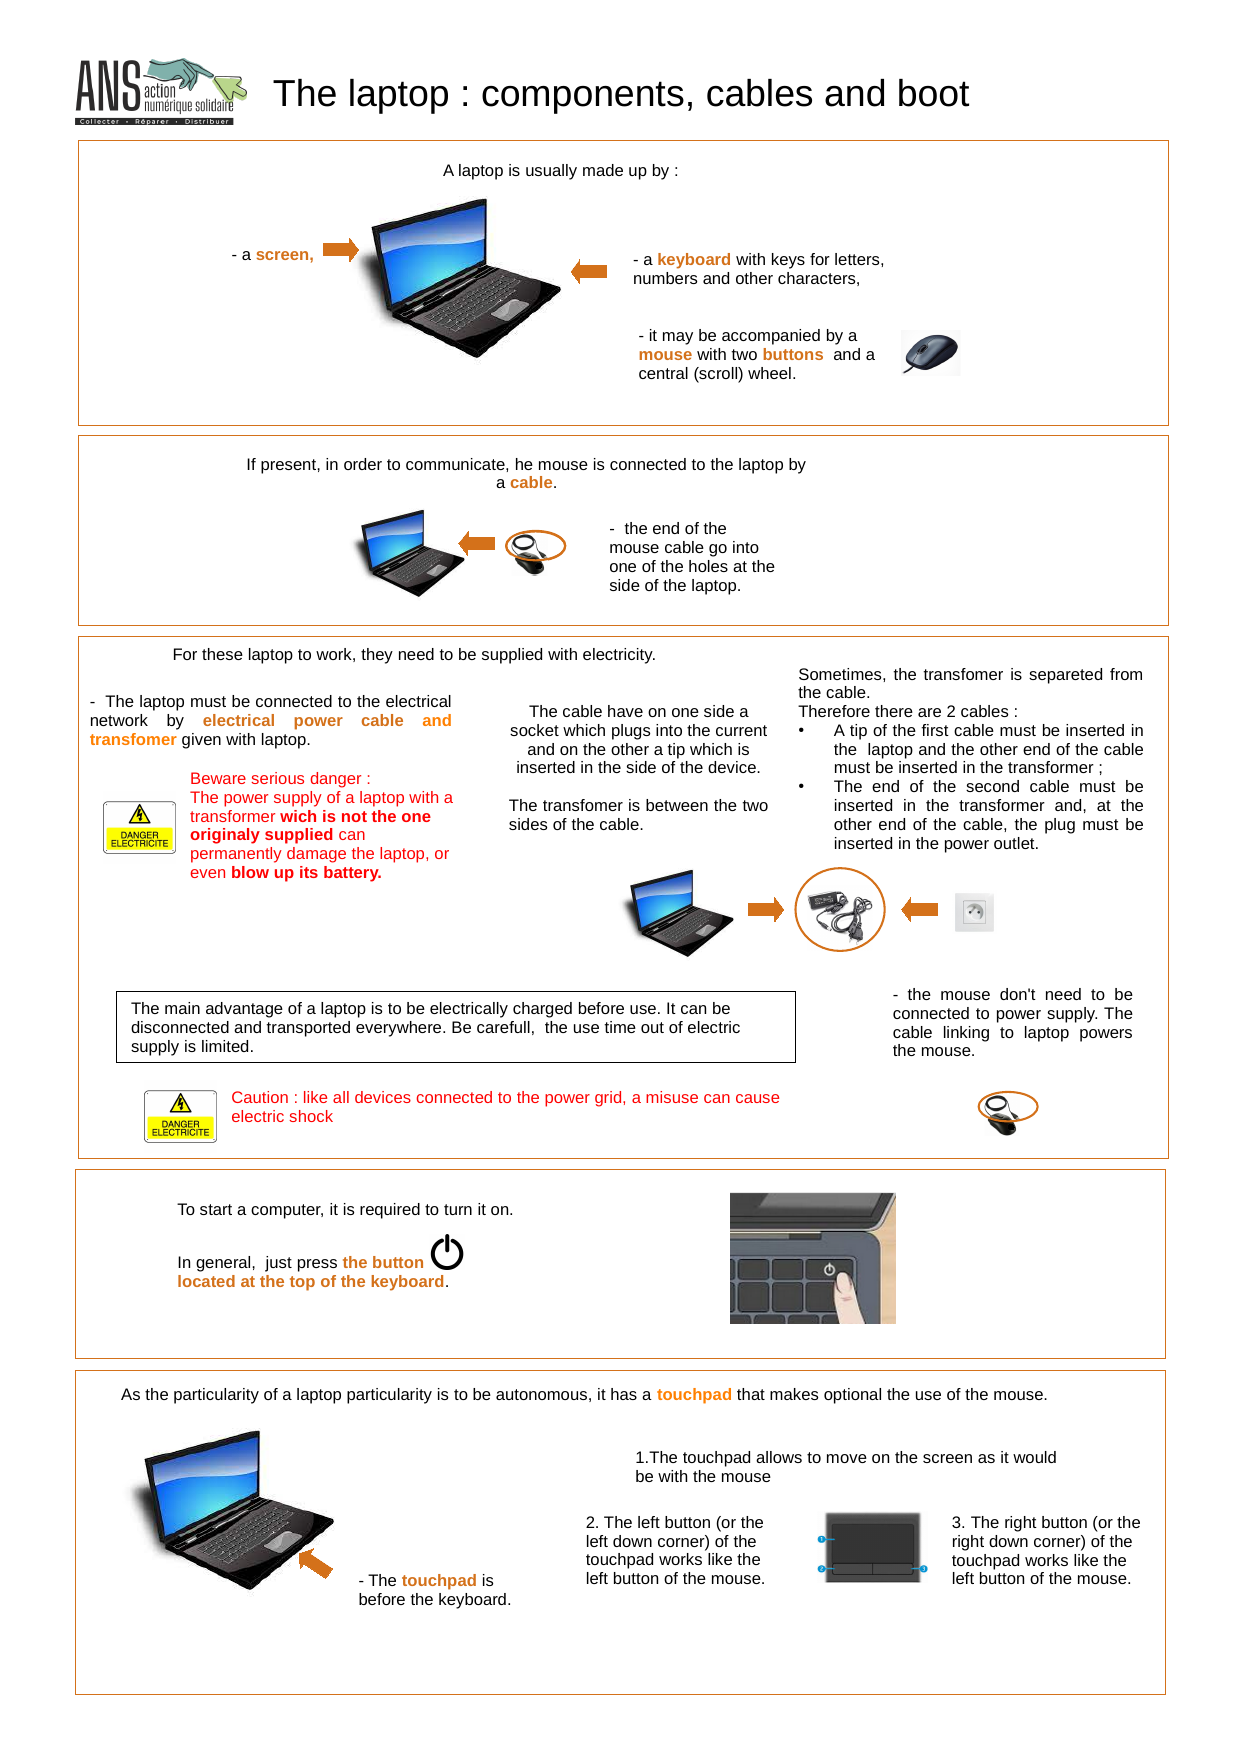

The laptop : components, cables and boot
A laptop is usually made up by :
- a screen,
- a keyboard with keys for letters, numbers and other characters,
- it may be accompanied by a mouse with two buttons and a central (scroll) wheel.
If present, in order to communicate, he mouse is connected to the laptop by a cable.
- the end of the mouse cable go into one of the holes at the side of the laptop.
For these laptop to work, they need to be supplied with electricity.
Sometimes, the transfomer is separeted from the cable.
Therefore there are 2 cables :
A tip of the first cable must be inserted in the laptop and the other end of the cable must be inserted in the transformer ;
The end of the second cable must be inserted in the transformer and, at the other end of the cable, the plug must be inserted in the power outlet.
- The laptop must be connected to the electrical network by electrical power cable and transfomer given with laptop.
The cable have on one side a socket which plugs into the current and on the other a tip which is inserted in the side of the device.
The transfomer is between the two sides of the cable.
Beware serious danger :
The power supply of a laptop with a transformer wich is not the one originaly supplied can permanently damage the laptop, or even blow up its battery.
- the mouse don't need to be connected to power supply. The cable linking to laptop powers the mouse.
The main advantage of a laptop is to be electrically charged before use. It can be disconnected and transported everywhere. Be carefull, the use time out of electric supply is limited.
Caution : like all devices connected to the power grid, a misuse can cause electric shock
To start a computer, it is required to turn it on.
In general, just press the button
located at the top of the keyboard.
As the particularity of a laptop particularity is to be autonomous, it has a touchpad that makes optional the use of the mouse.
1.The touchpad allows to move on the screen as it would be with the mouse
2. The left button (or the left down corner) of the touchpad works like the left button of the mouse.
3. The right button (or the right down corner) of the touchpad works like the left button of the mouse.
- The touchpad is before the keyboard.